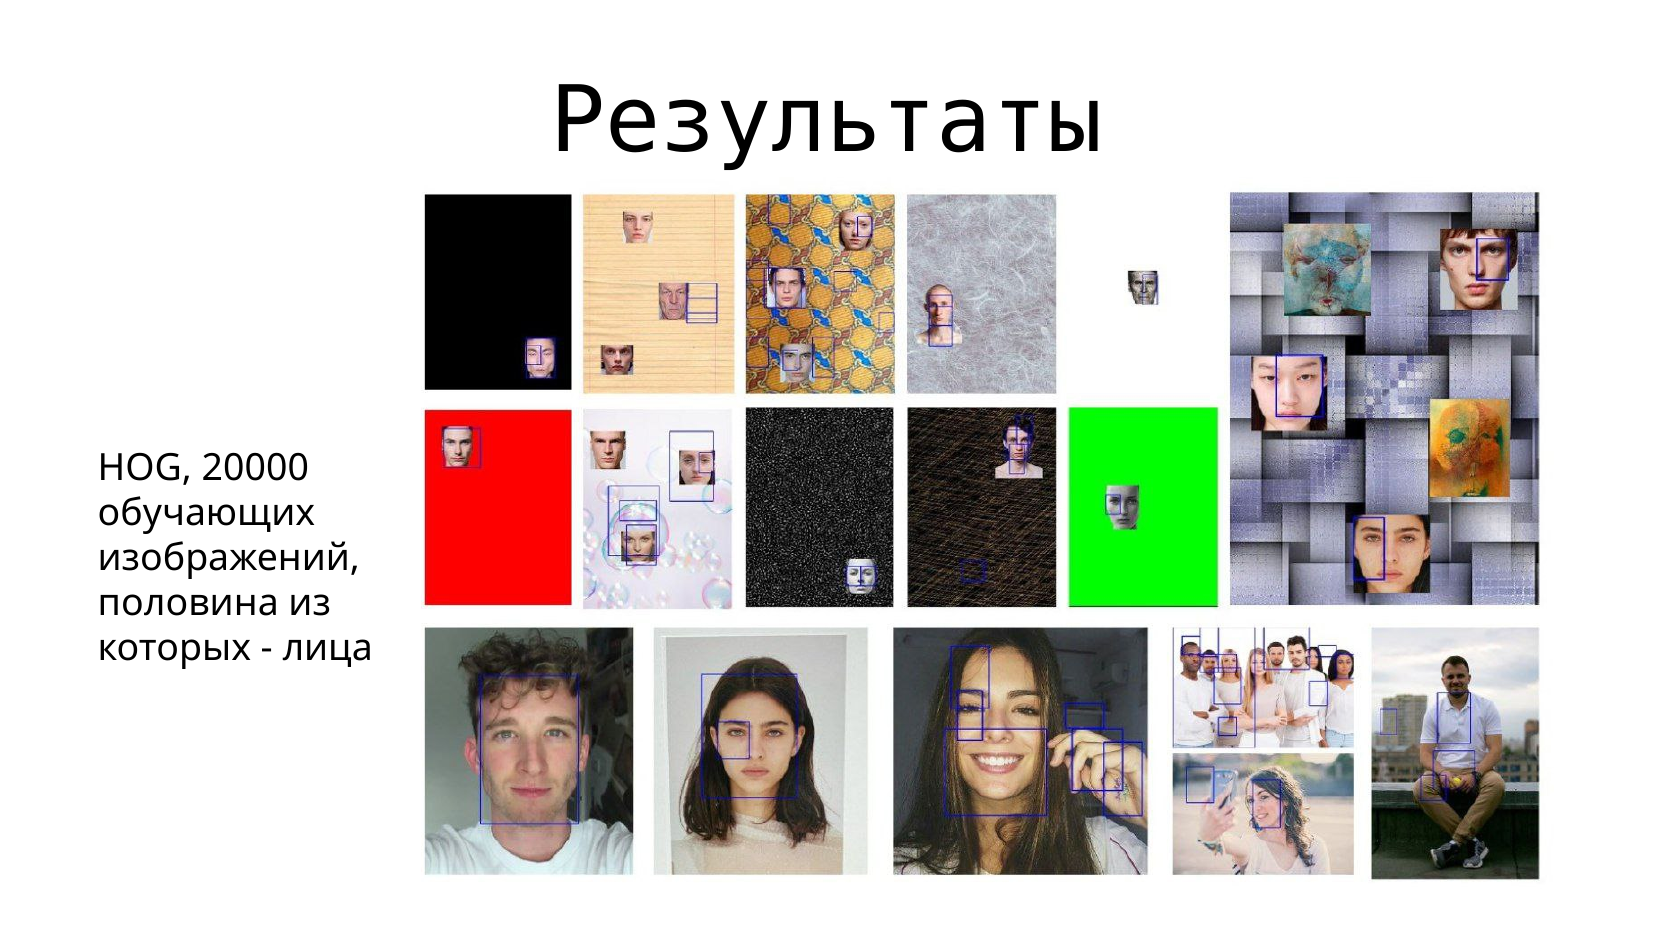

# Результаты
HOG, 20000 обучающих изображений, половина из которых - лица